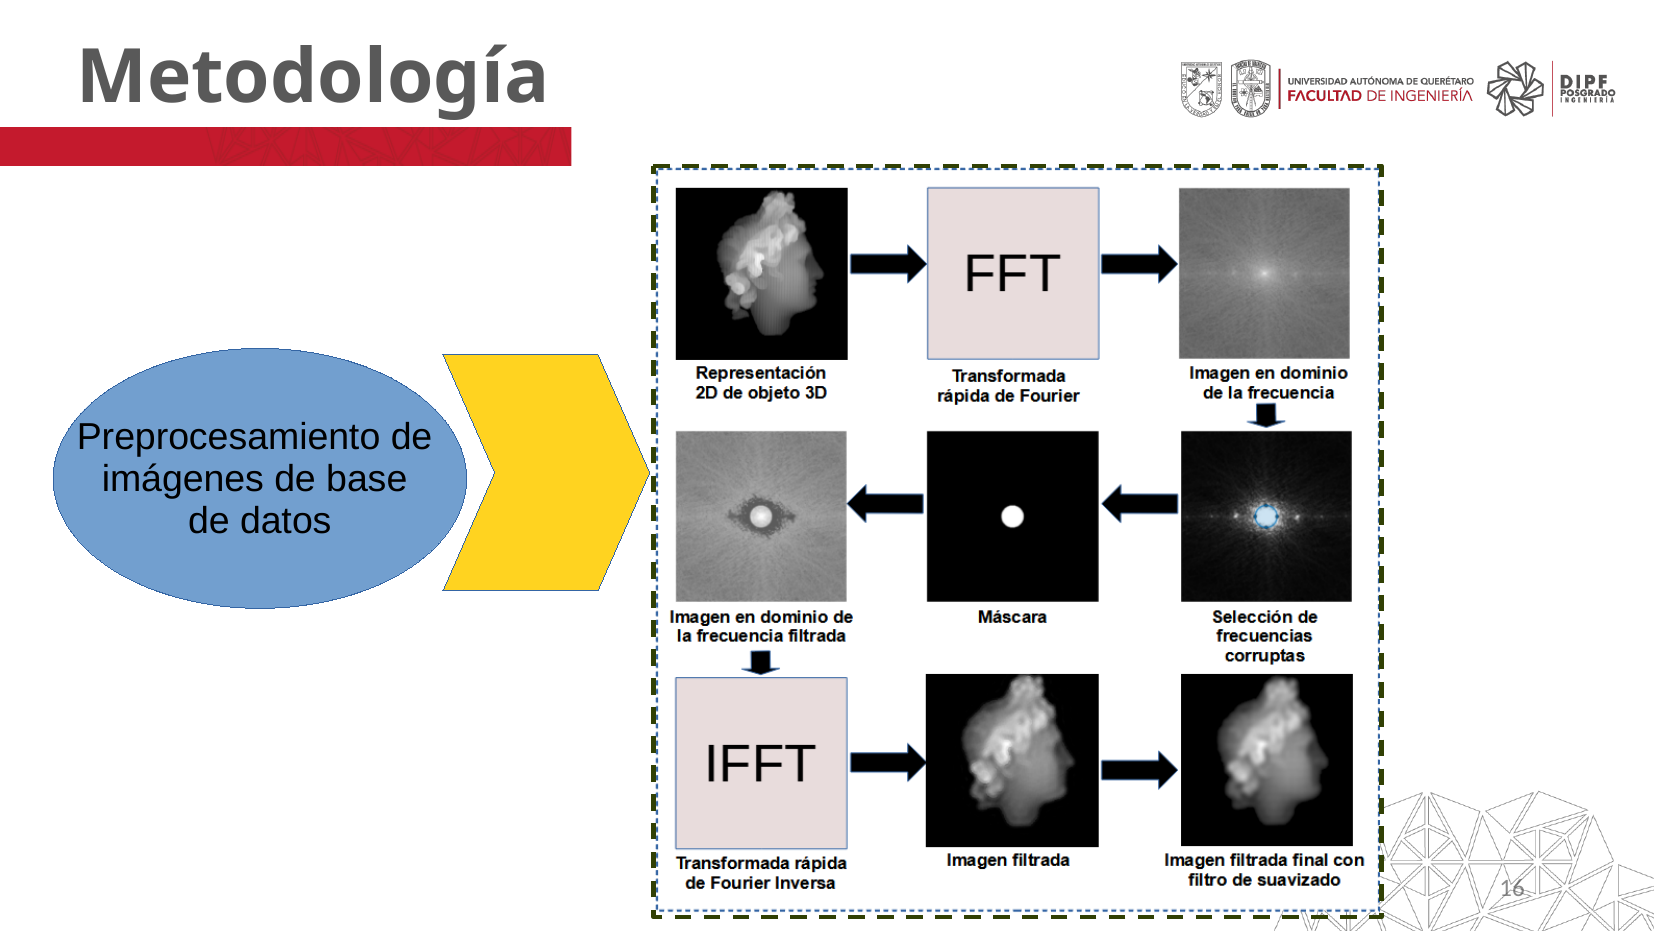

Metodología
Preprocesamiento de
imágenes de base
de datos
16